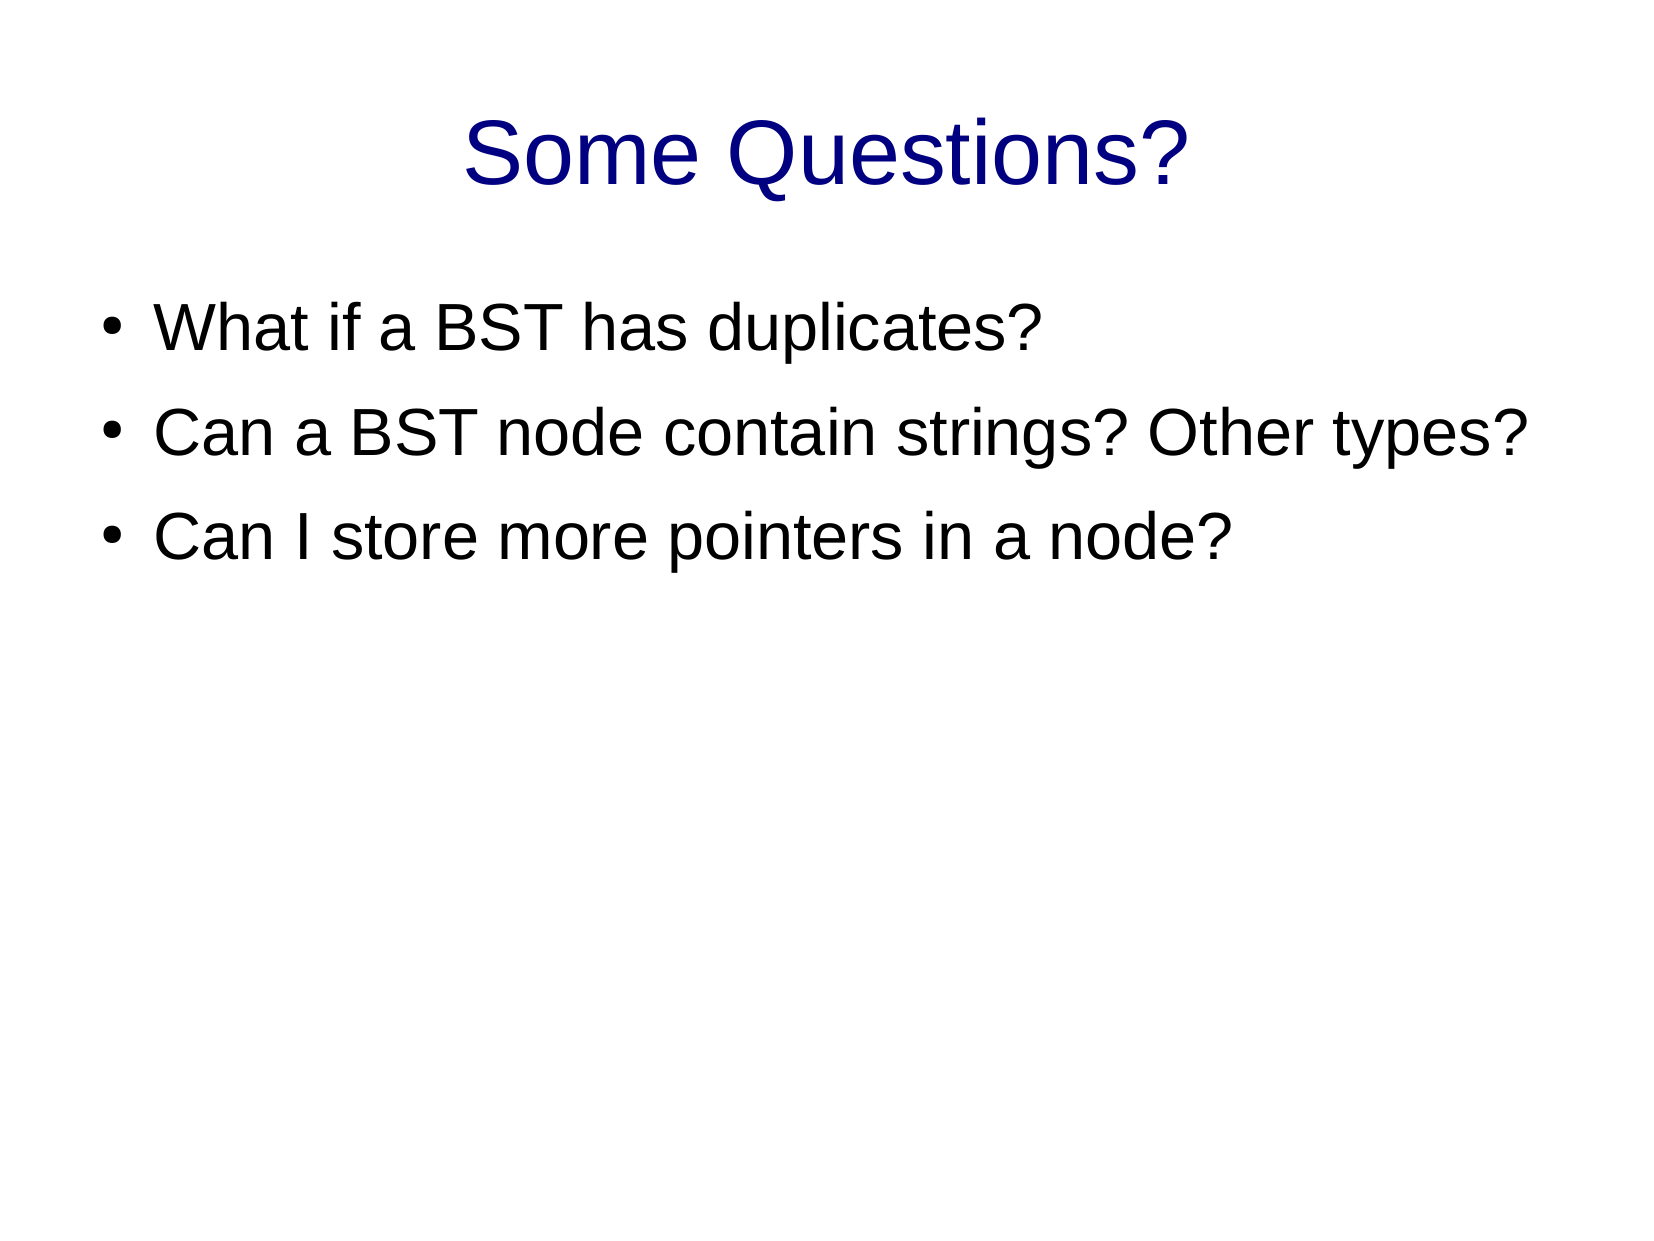

# Some Questions?
What if a BST has duplicates?
Can a BST node contain strings? Other types?
Can I store more pointers in a node?